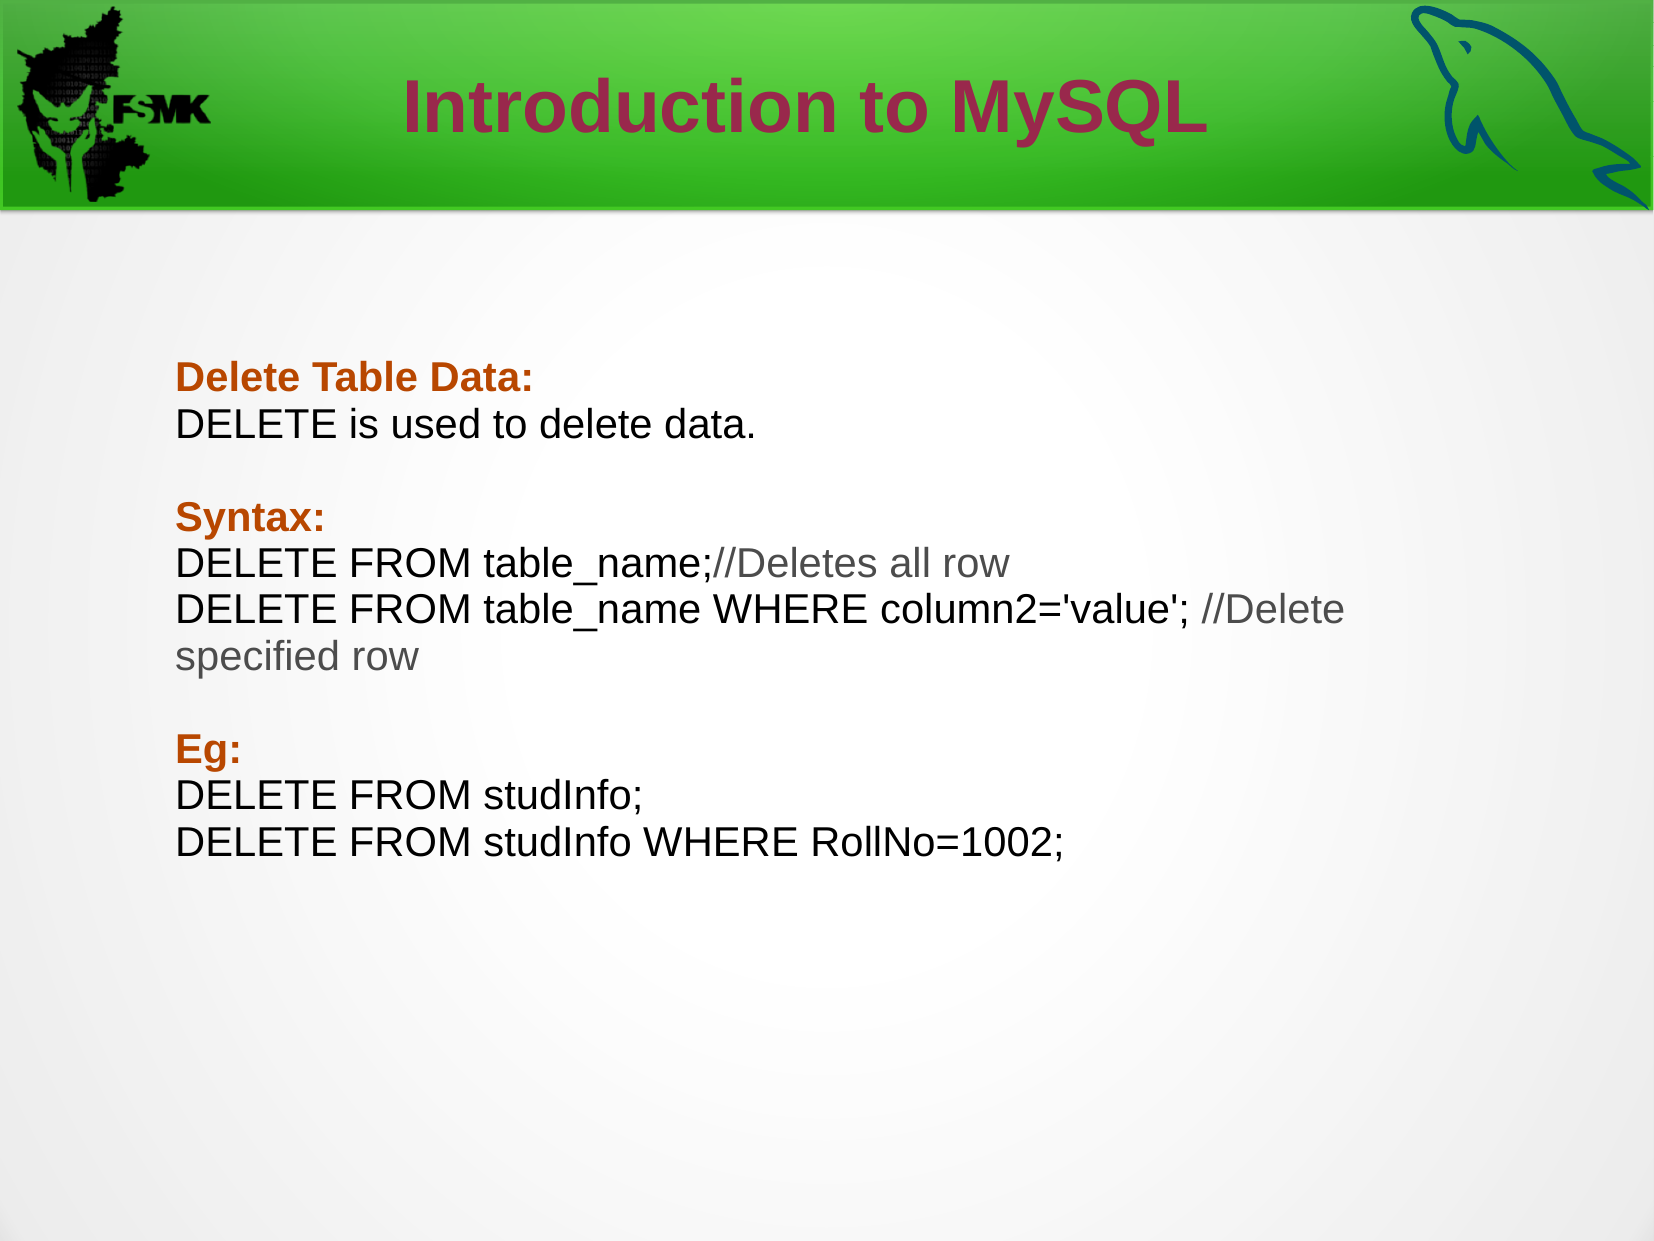

# Introduction to MySQL
Delete Table Data:
DELETE is used to delete data.
Syntax:
DELETE FROM table_name;//Deletes all row
DELETE FROM table_name WHERE column2='value'; //Delete specified row
Eg:
DELETE FROM studInfo;
DELETE FROM studInfo WHERE RollNo=1002;